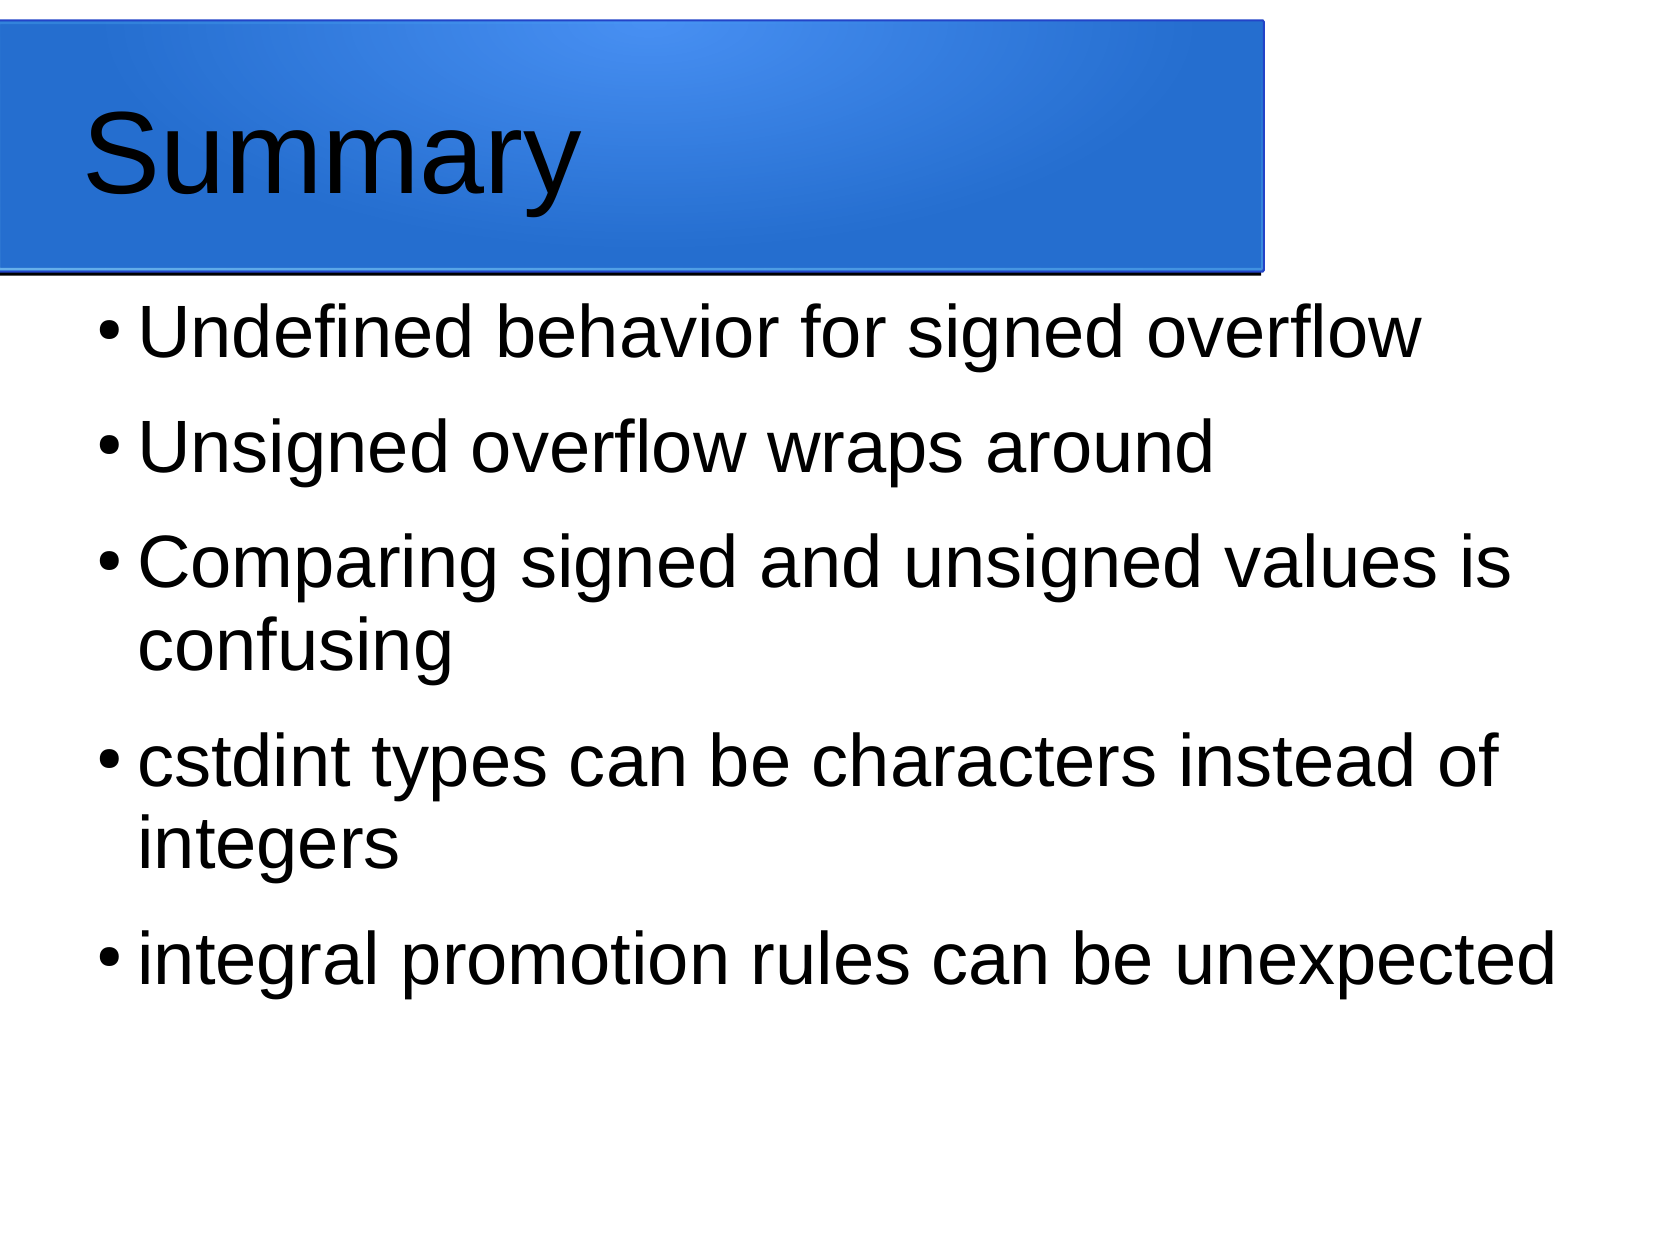

# Summary
Undefined behavior for signed overflow
Unsigned overflow wraps around
Comparing signed and unsigned values is confusing
cstdint types can be characters instead of integers
integral promotion rules can be unexpected